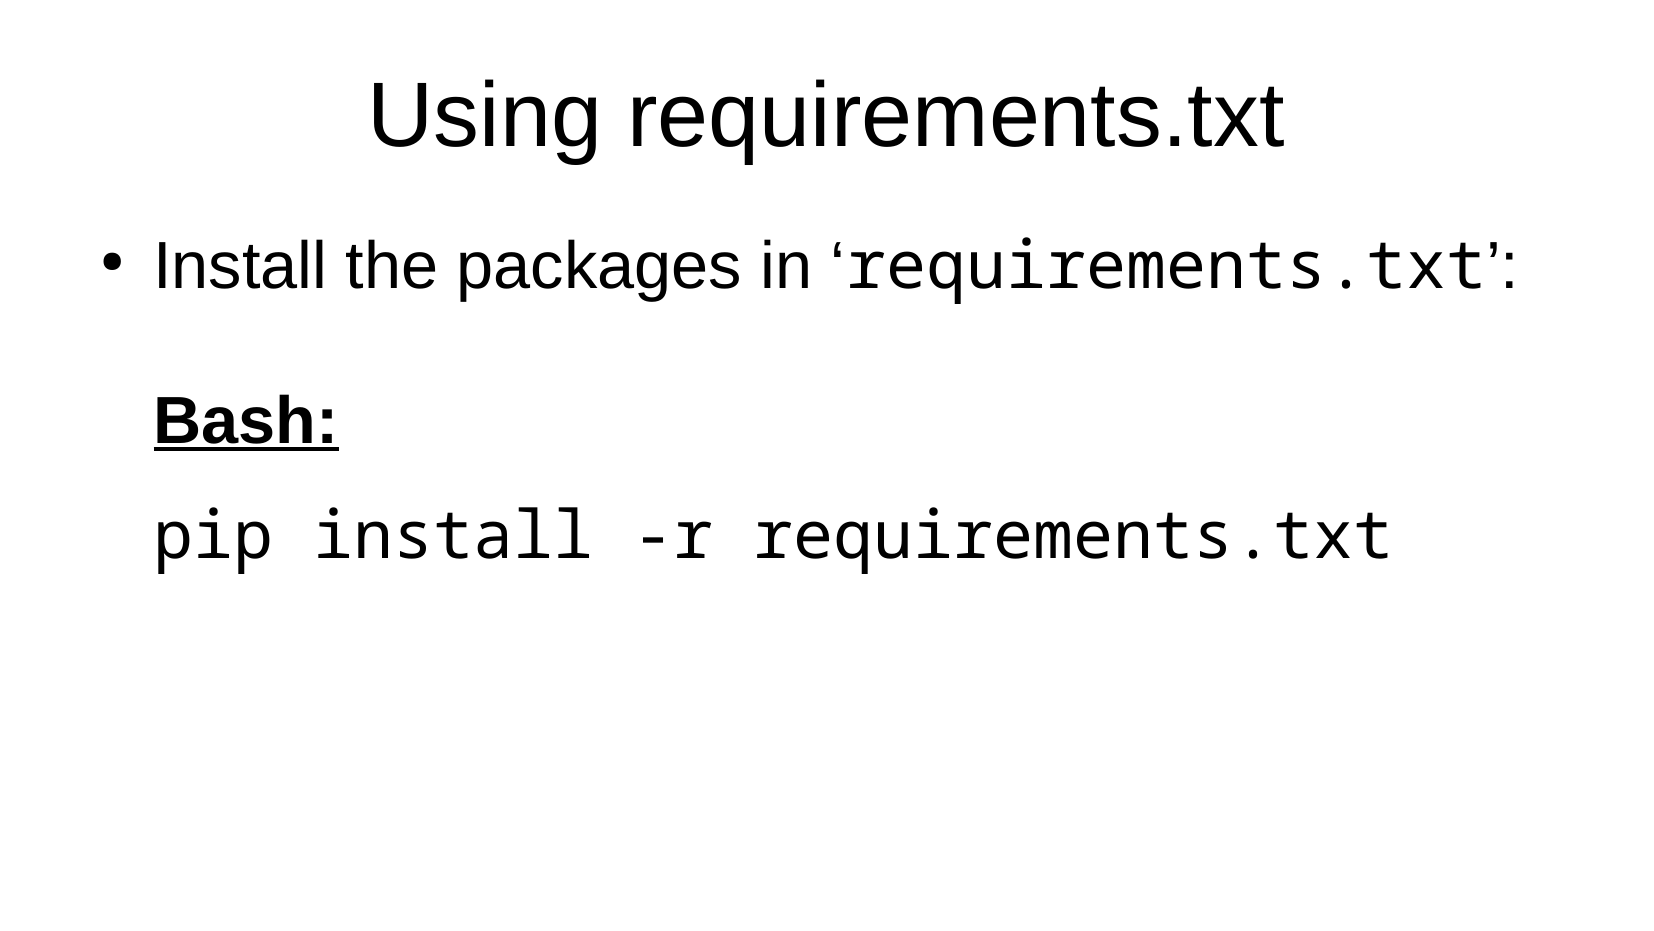

# Using requirements.txt
Install the packages in ‘requirements.txt’:
Bash:
pip install -r requirements.txt